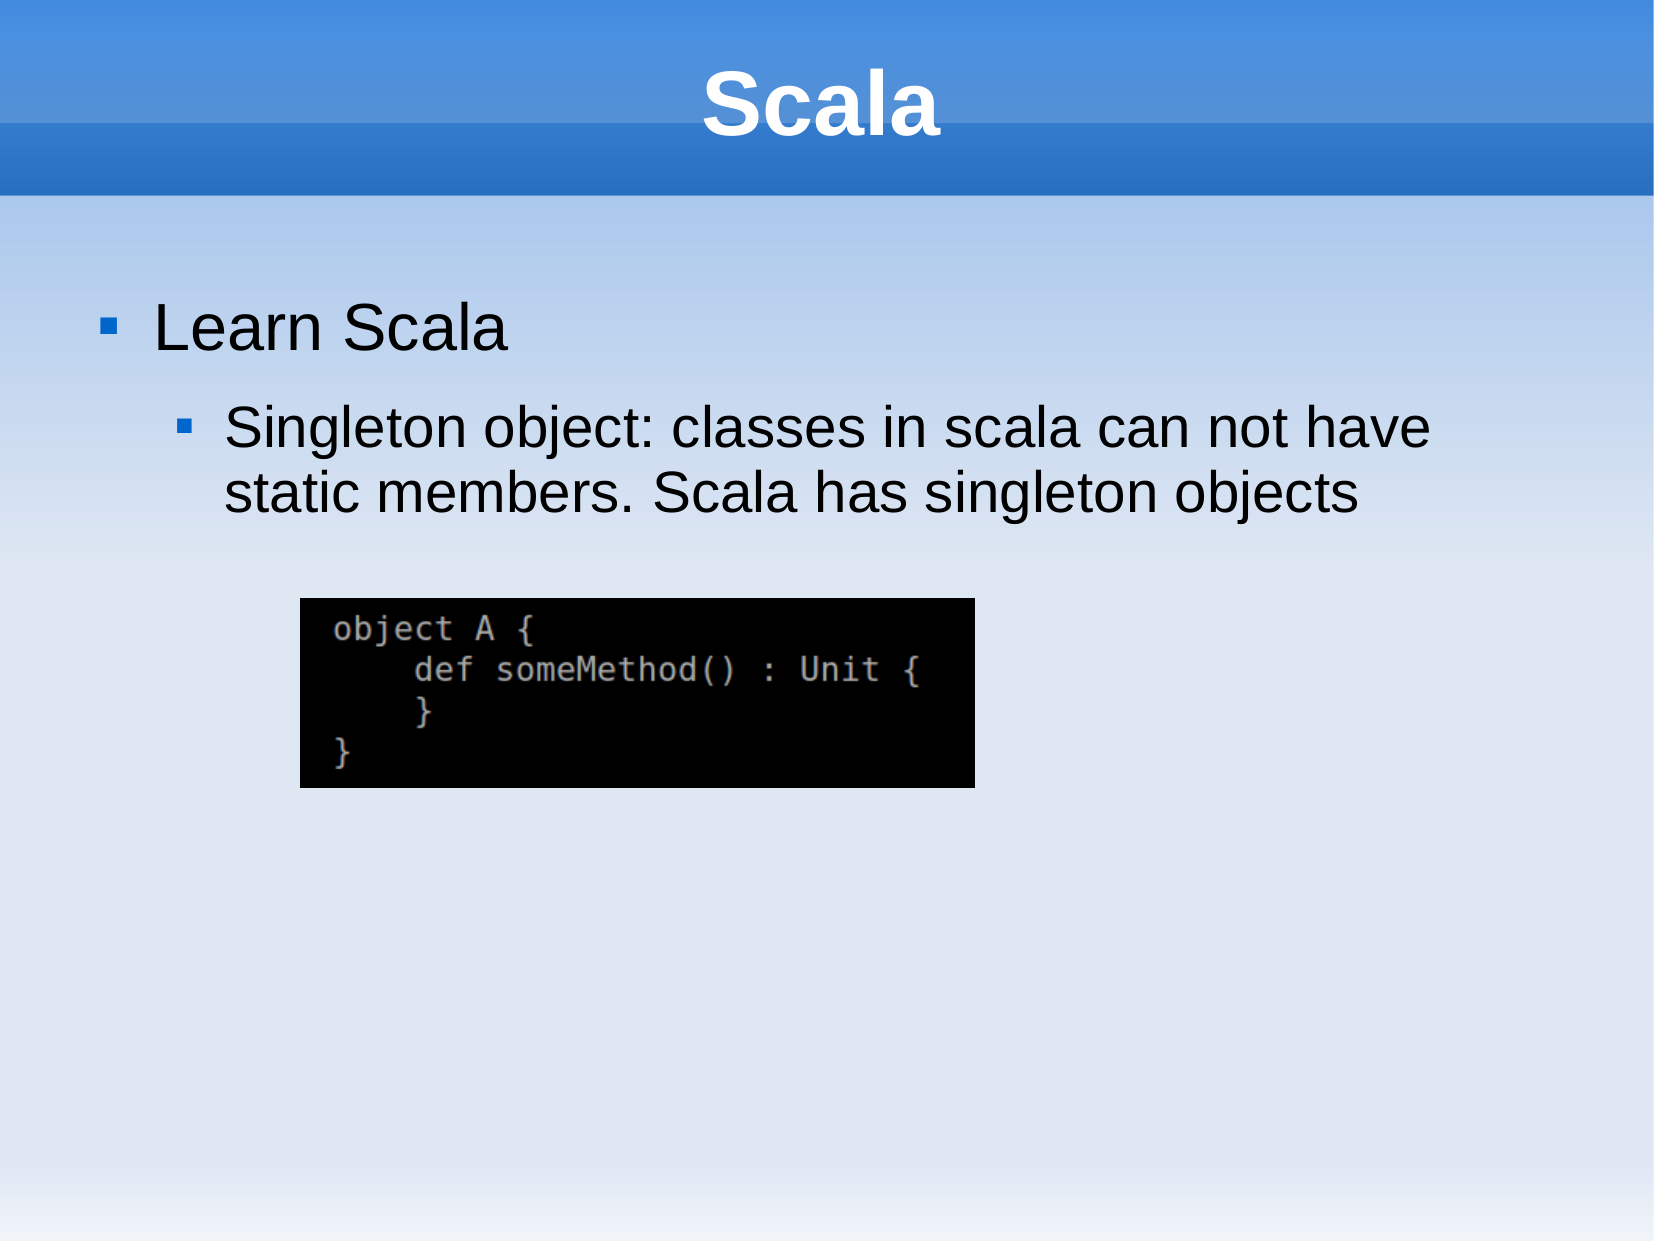

# Scala
Learn Scala
Singleton object: classes in scala can not have static members. Scala has singleton objects